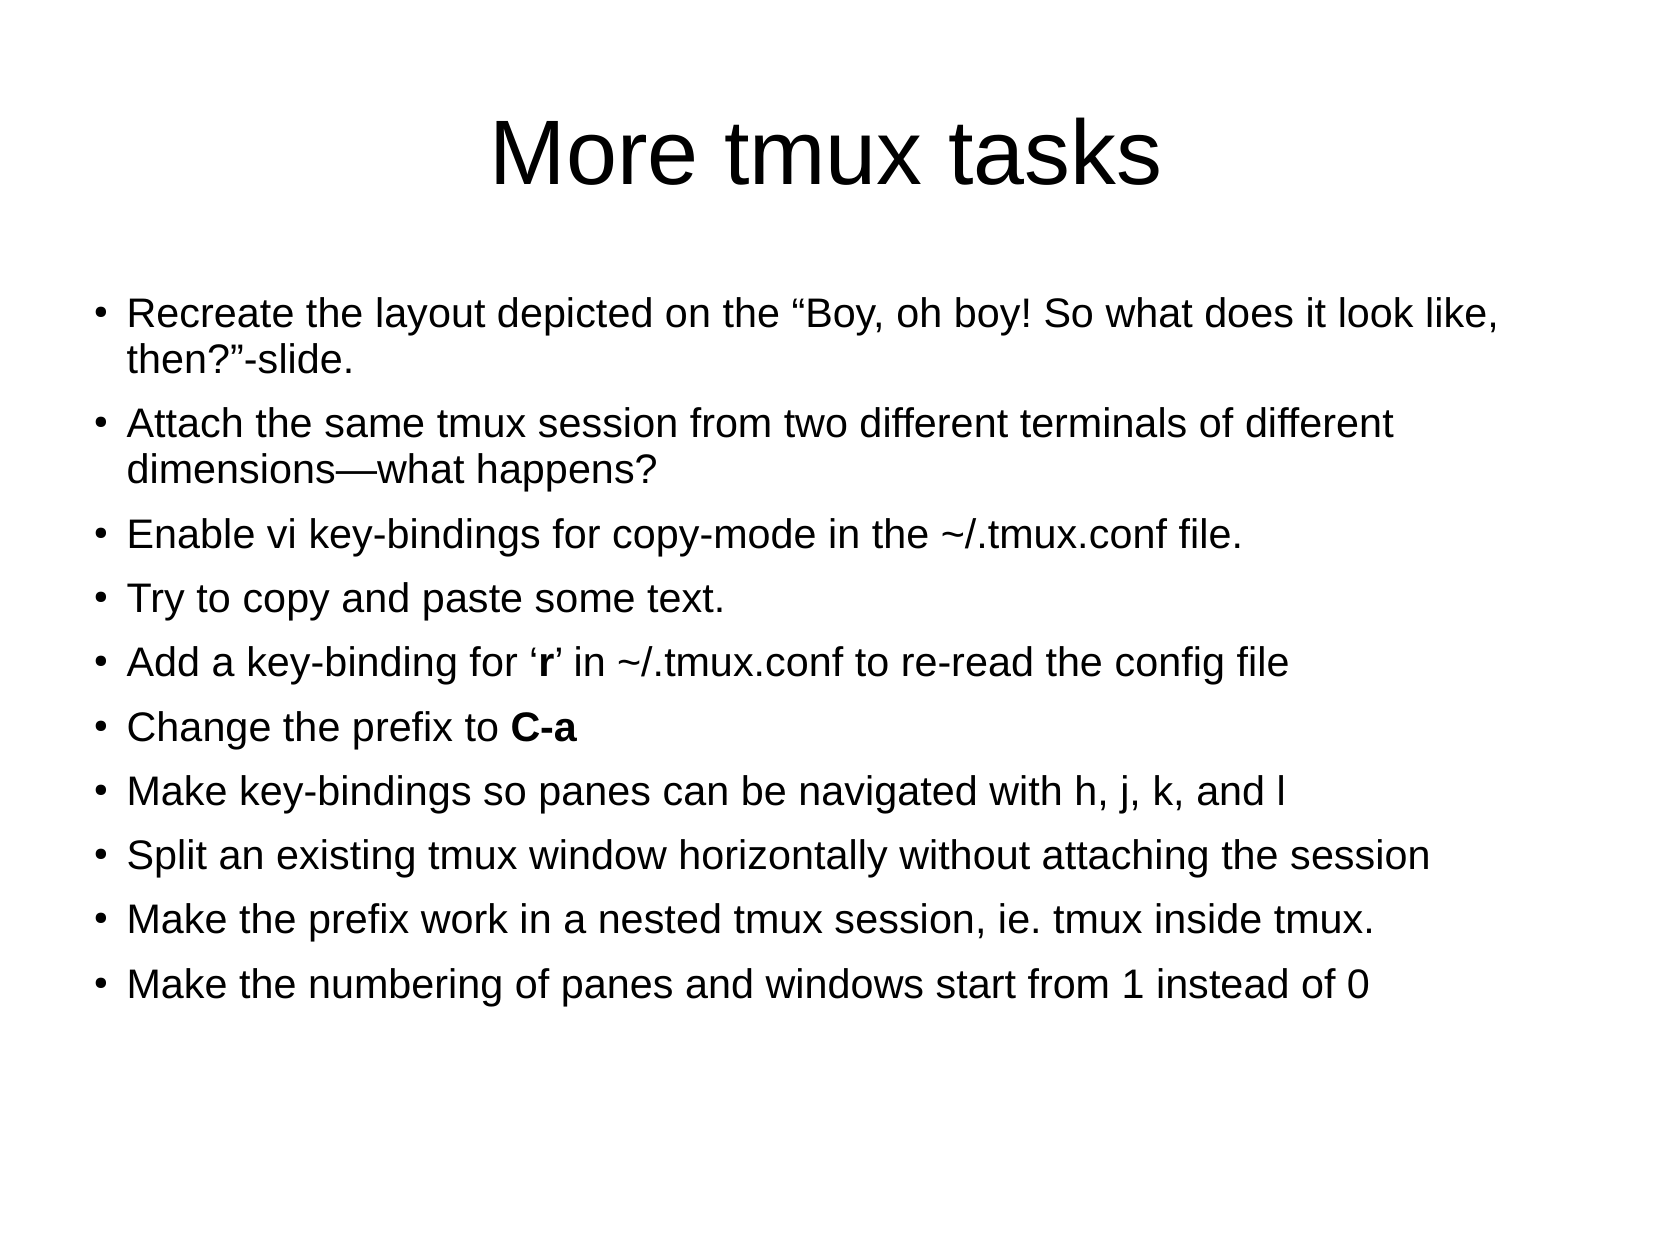

# More tmux tasks
Recreate the layout depicted on the “Boy, oh boy! So what does it look like, then?”-slide.
Attach the same tmux session from two different terminals of different dimensions—what happens?
Enable vi key-bindings for copy-mode in the ~/.tmux.conf file.
Try to copy and paste some text.
Add a key-binding for ‘r’ in ~/.tmux.conf to re-read the config file
Change the prefix to C-a
Make key-bindings so panes can be navigated with h, j, k, and l
Split an existing tmux window horizontally without attaching the session
Make the prefix work in a nested tmux session, ie. tmux inside tmux.
Make the numbering of panes and windows start from 1 instead of 0